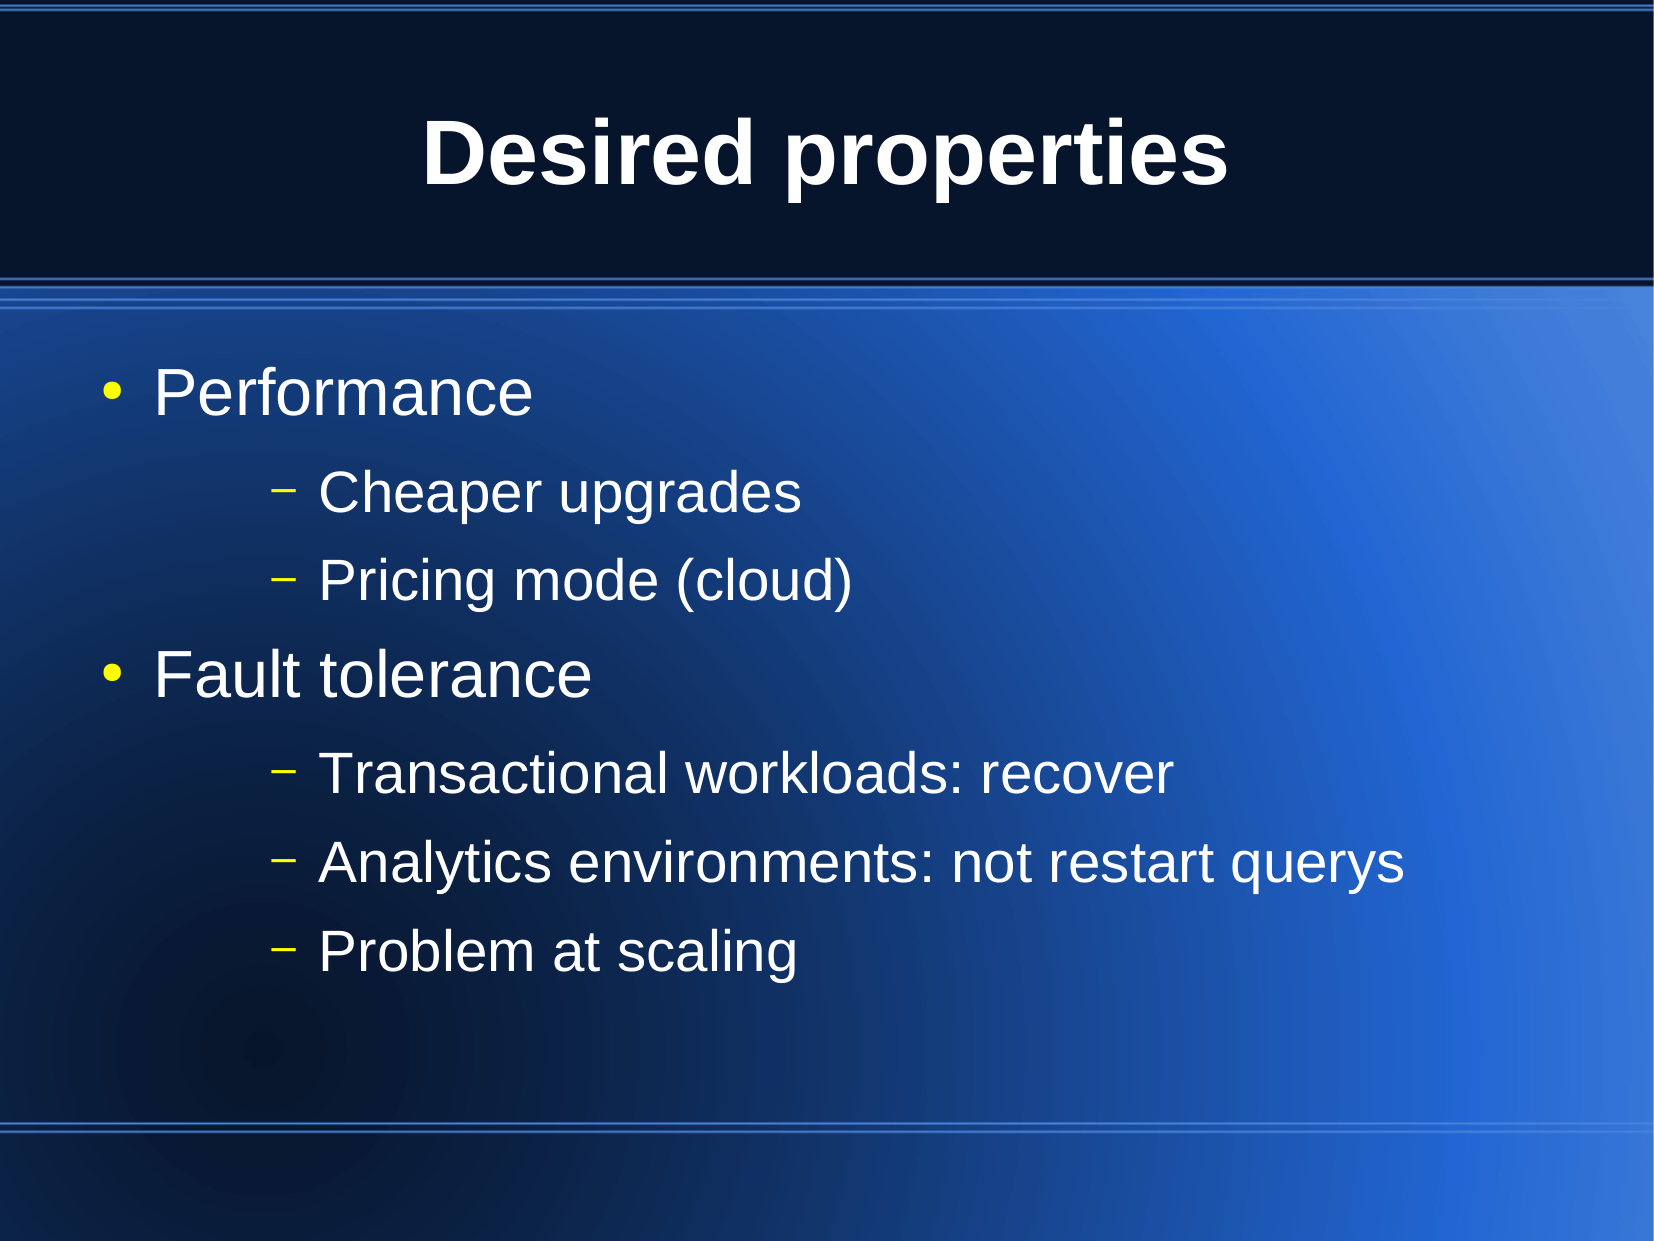

# Desired properties
Performance
Cheaper upgrades
Pricing mode (cloud)
Fault tolerance
Transactional workloads: recover
Analytics environments: not restart querys
Problem at scaling